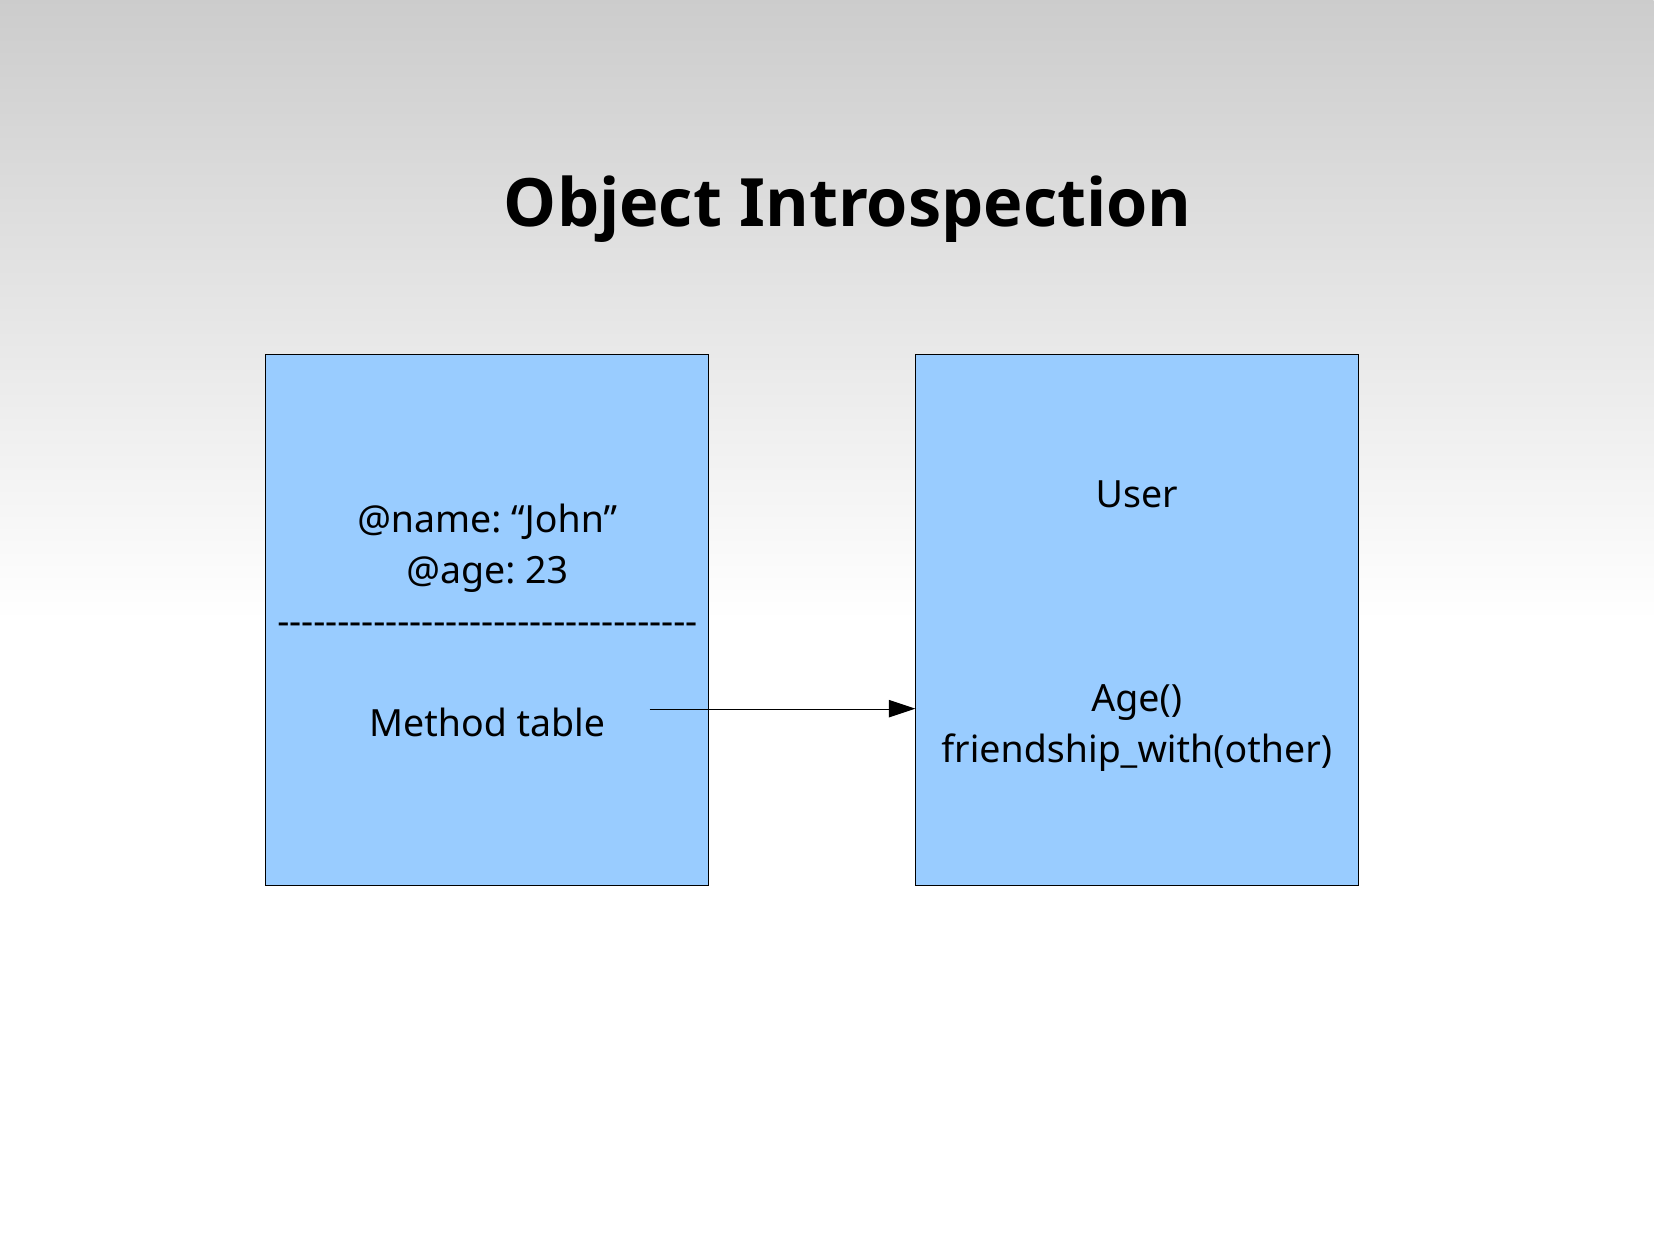

Object Introspection
@name: “John”
@age: 23
-----------------------------------
Method table
User
Age()
friendship_with(other)